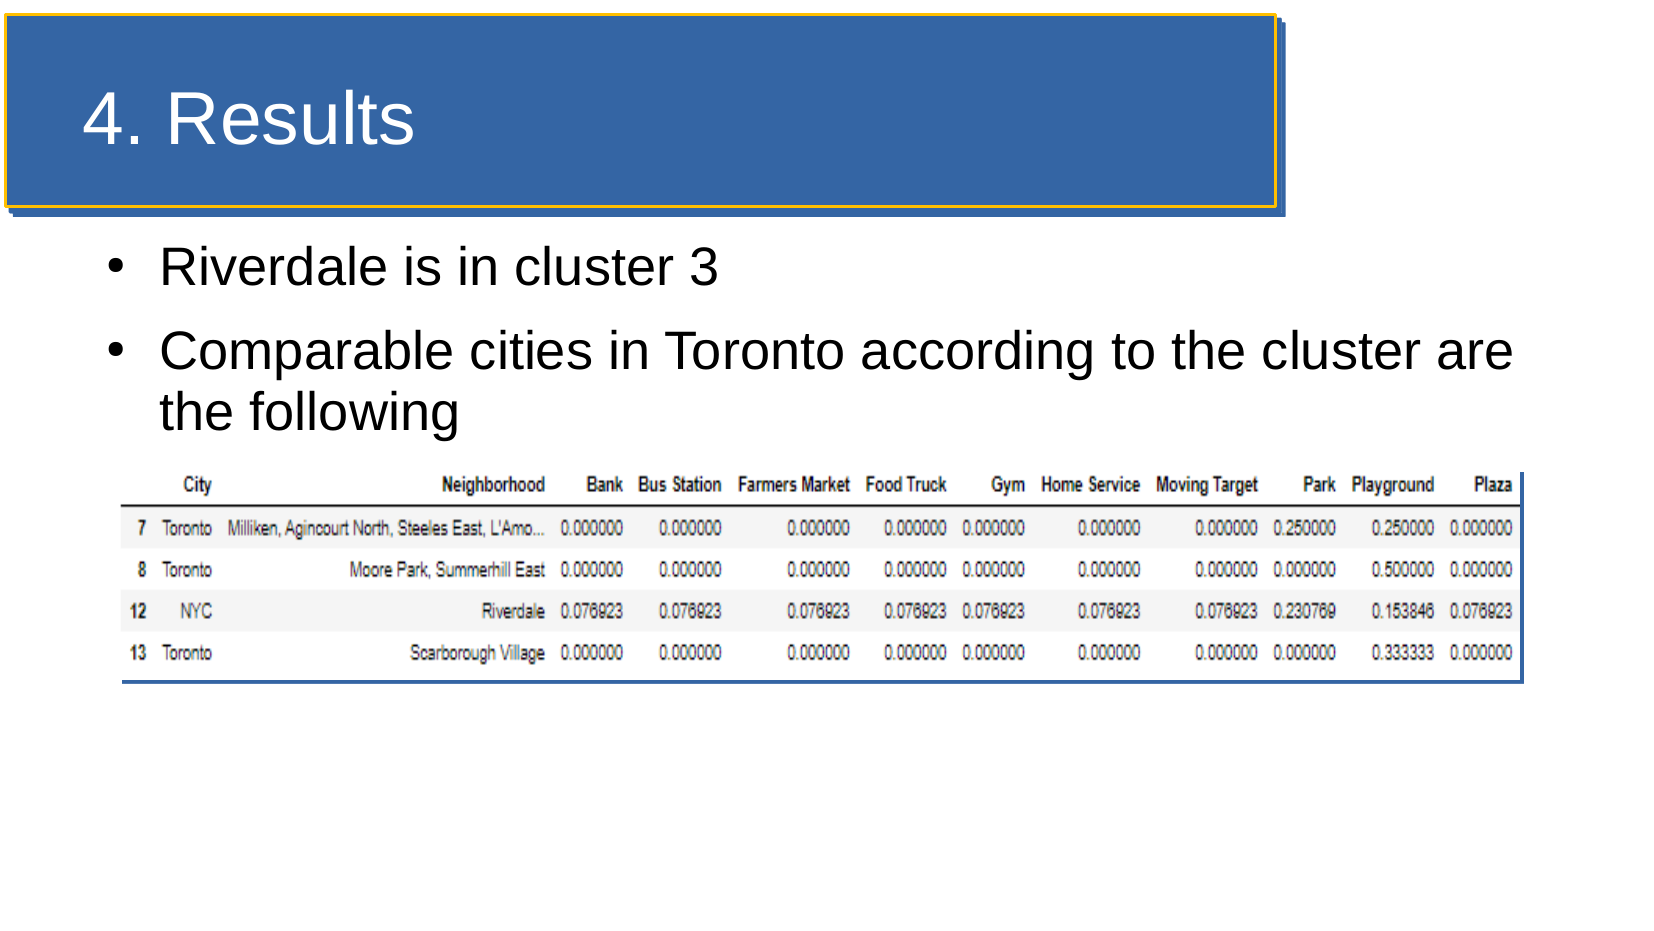

# 4. Results
Riverdale is in cluster 3
Comparable cities in Toronto according to the cluster are the following